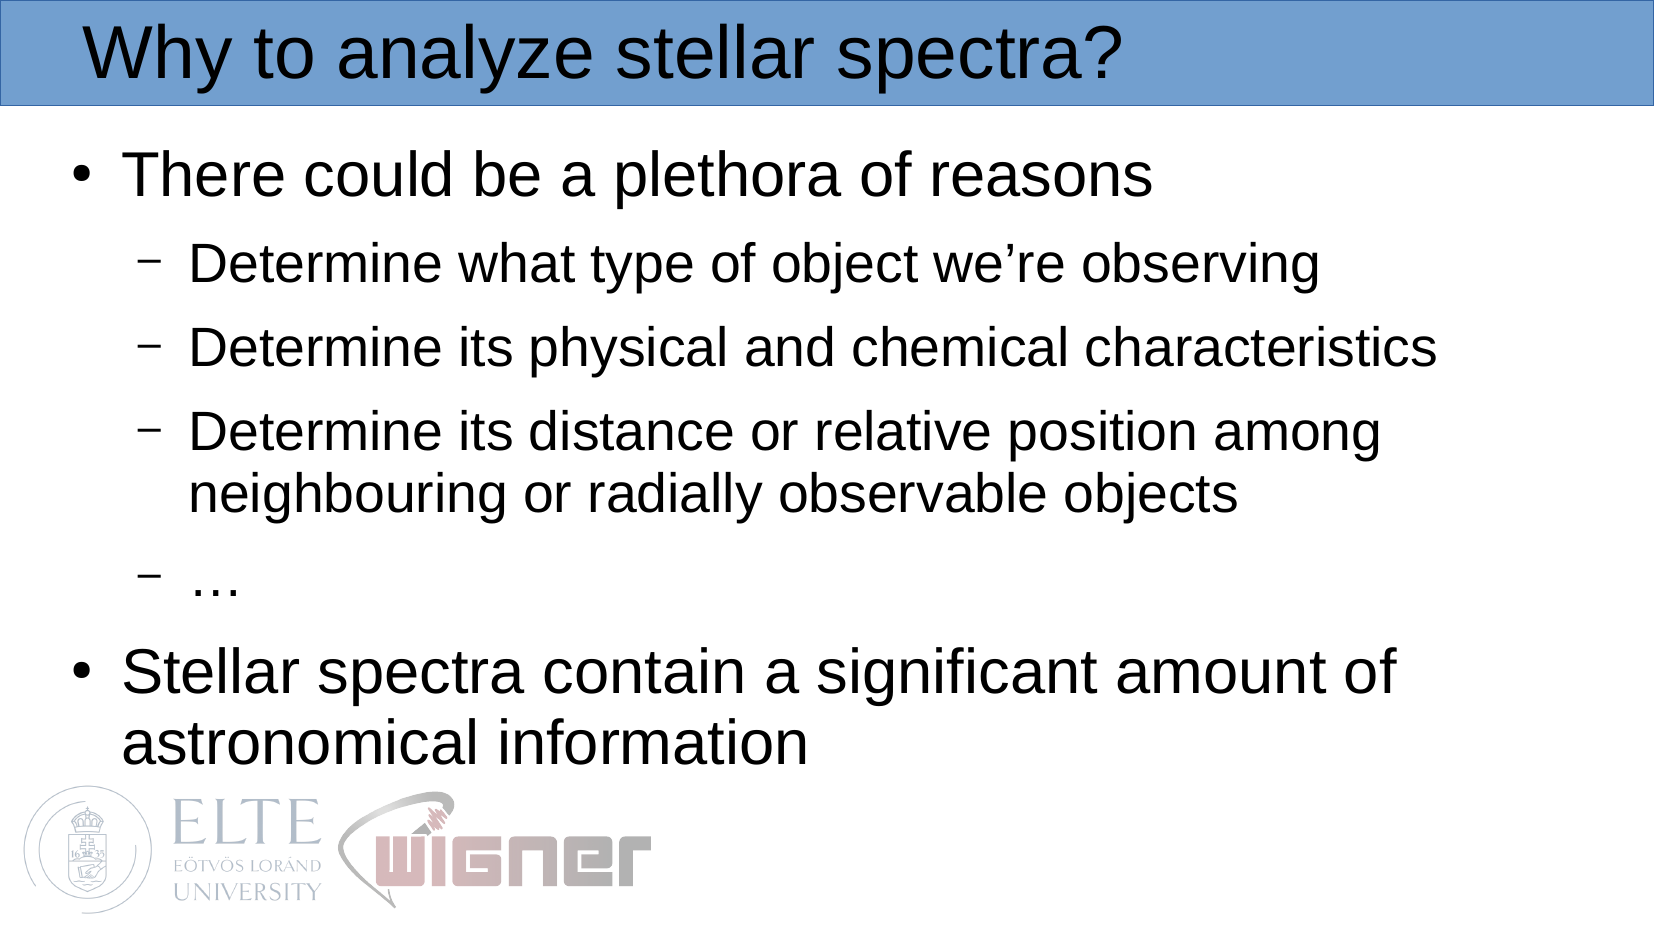

Why to analyze stellar spectra?
# There could be a plethora of reasons
Determine what type of object we’re observing
Determine its physical and chemical characteristics
Determine its distance or relative position among neighbouring or radially observable objects
…
Stellar spectra contain a significant amount of astronomical information